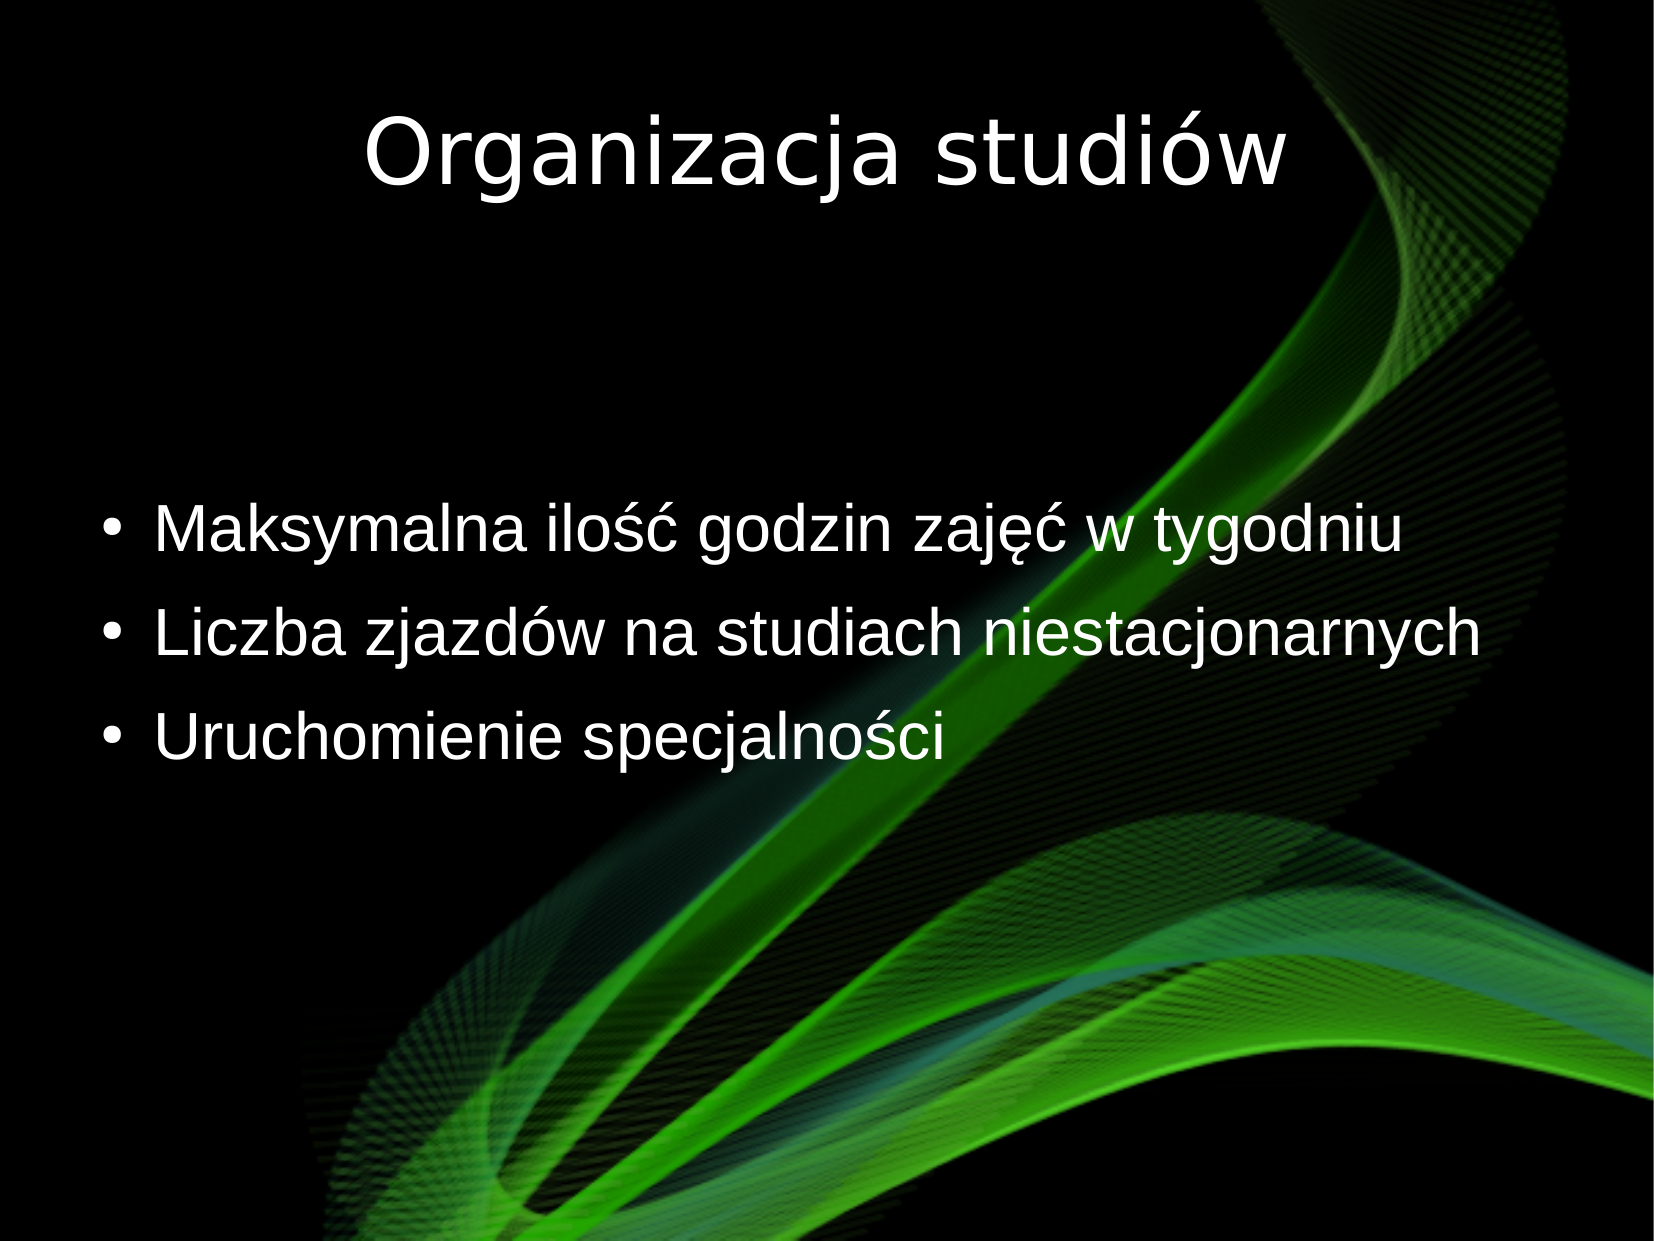

# Organizacja studiów
Maksymalna ilość godzin zajęć w tygodniu
Liczba zjazdów na studiach niestacjonarnych
Uruchomienie specjalności